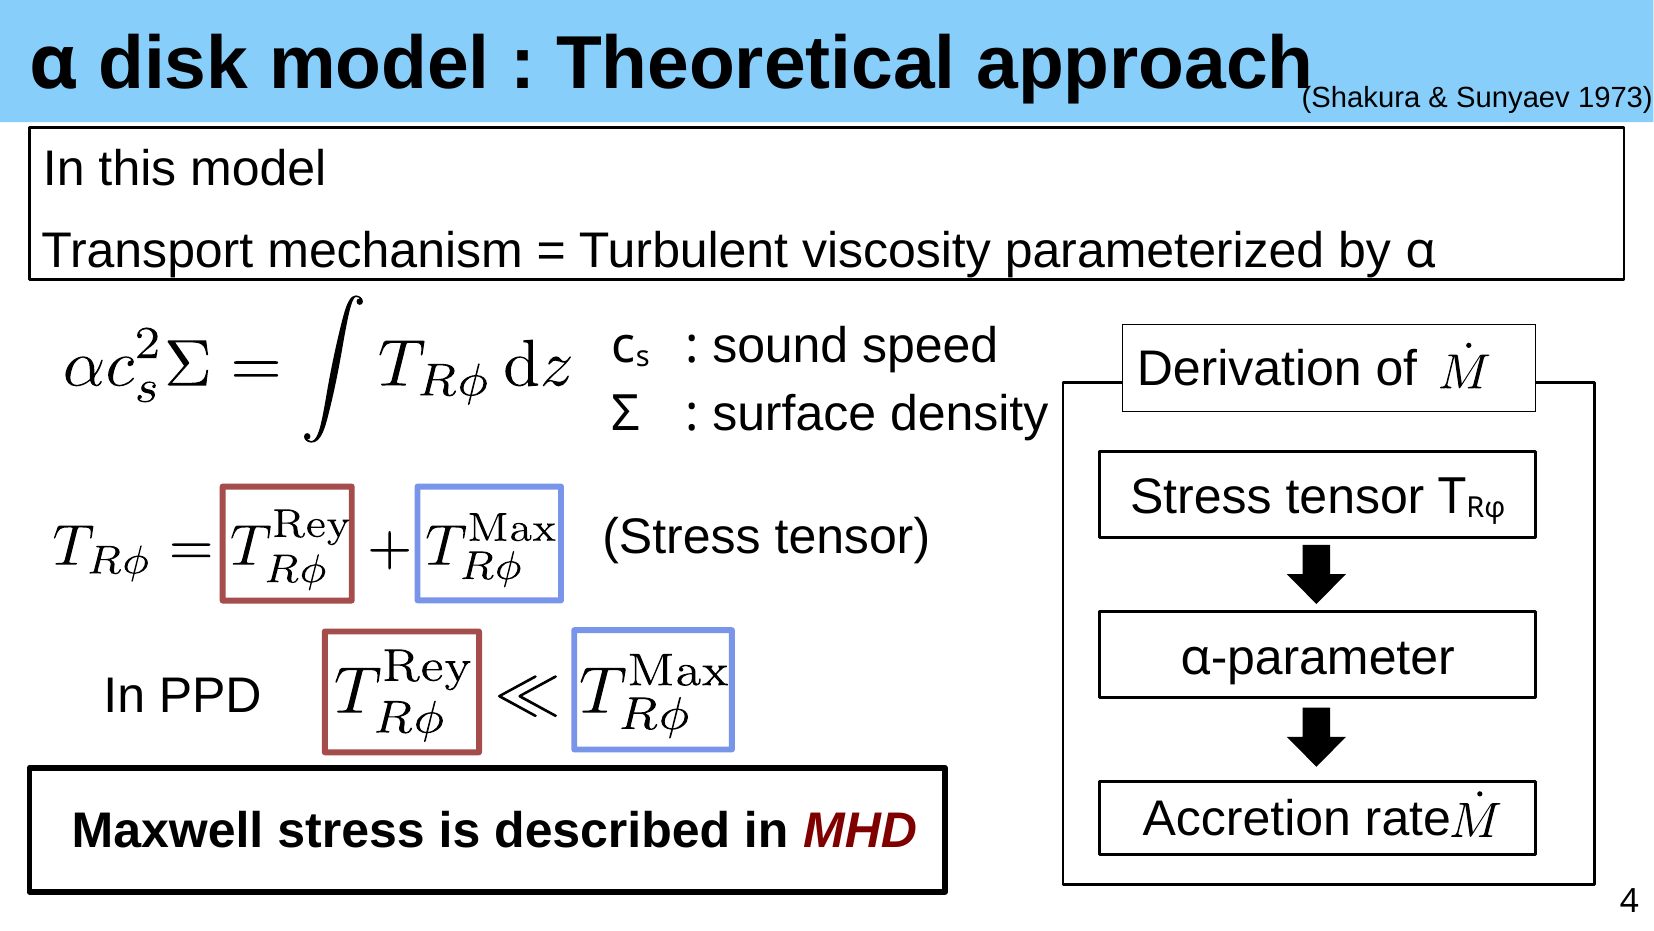

# α disk model : Theoretical approach
(Shakura & Sunyaev 1973)
In this model
Transport mechanism = Turbulent viscosity parameterized by α
cs	: sound speed
Σ	: surface density
Derivation of
Stress tensor TRφ
(Stress tensor)
α-parameter
In PPD
 Maxwell stress is described in MHD
Accretion rate